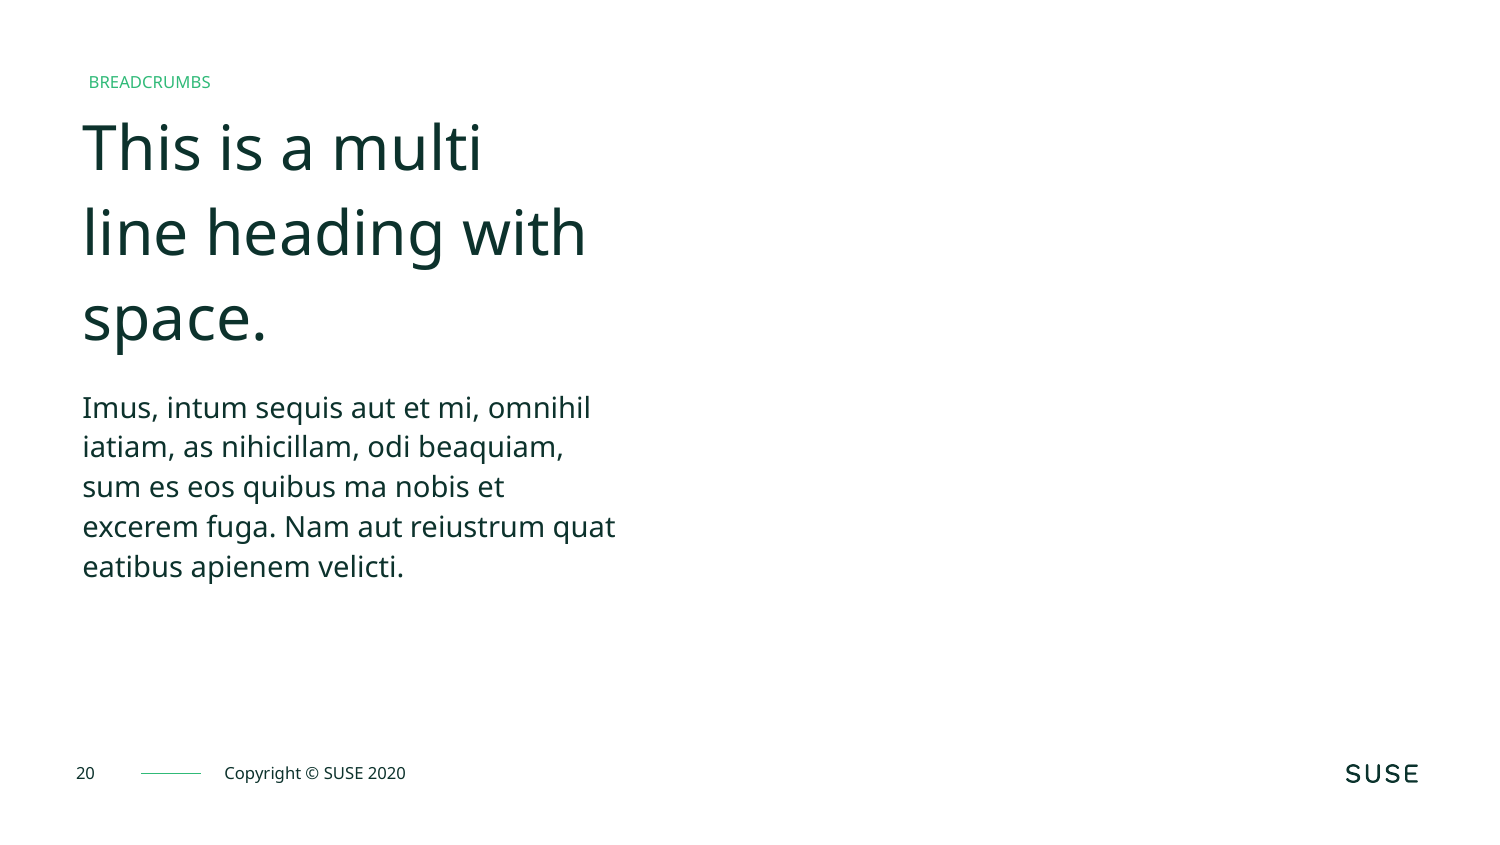

BREADCRUMBS
# This is a multi line heading with space.
Imus, intum sequis aut et mi, omnihil iatiam, as nihicillam, odi beaquiam, sum es eos quibus ma nobis et excerem fuga. Nam aut reiustrum quat eatibus apienem velicti.